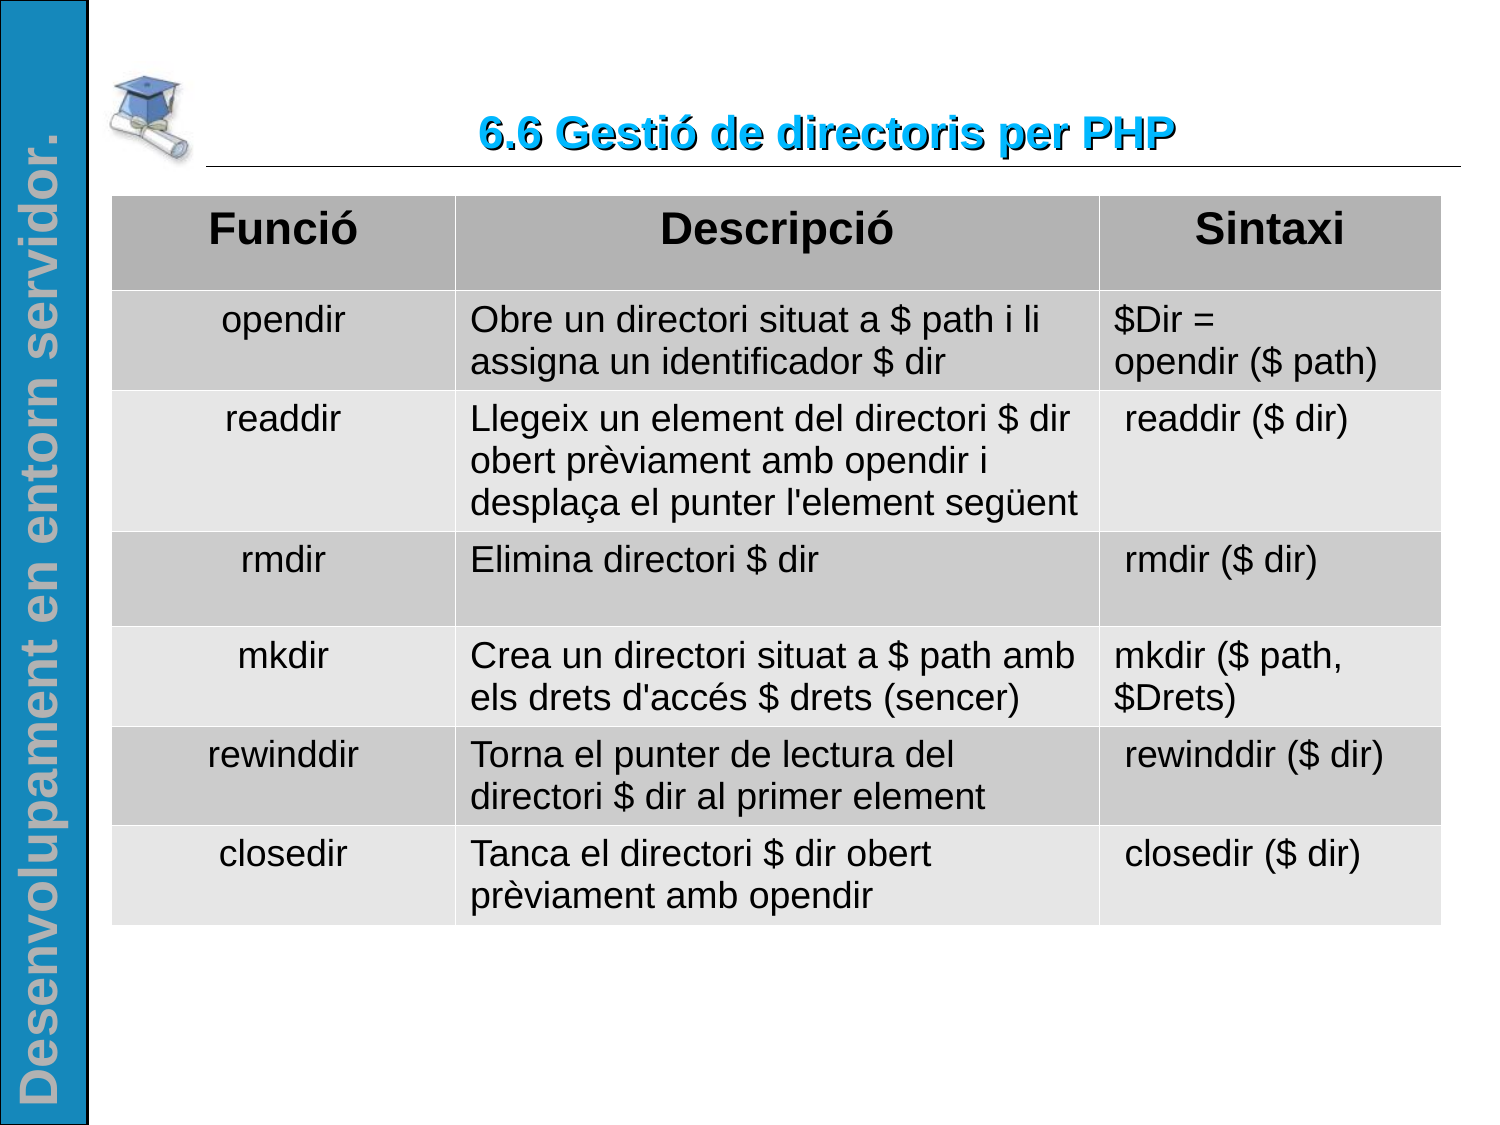

# 6.6 Gestió de directoris per PHP
| Funció | Descripció | Sintaxi |
| --- | --- | --- |
| opendir | Obre un directori situat a $ path i li assigna un identificador $ dir | $Dir = opendir ($ path) |
| readdir | Llegeix un element del directori $ dir obert prèviament amb opendir i desplaça el punter l'element següent | readdir ($ dir) |
| rmdir | Elimina directori $ dir | rmdir ($ dir) |
| mkdir | Crea un directori situat a $ path amb els drets d'accés $ drets (sencer) | mkdir ($ path, $Drets) |
| rewinddir | Torna el punter de lectura del directori $ dir al primer element | rewinddir ($ dir) |
| closedir | Tanca el directori $ dir obert prèviament amb opendir | closedir ($ dir) |